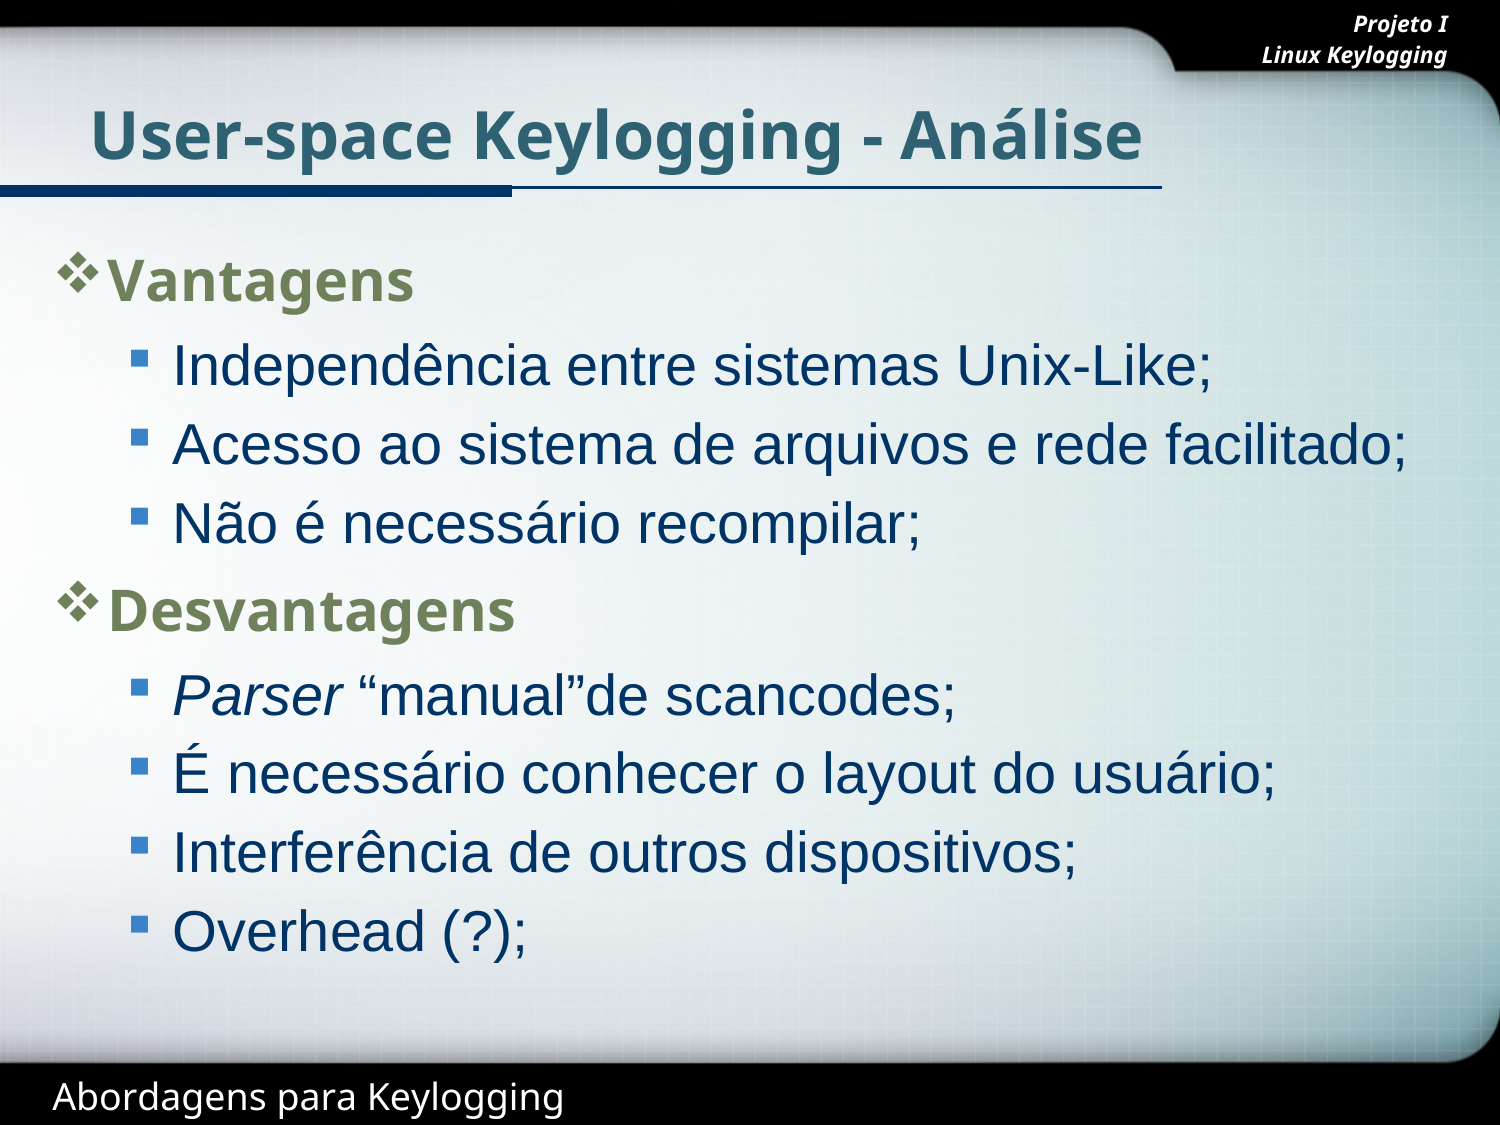

# User-space Keylogging - Análise
Vantagens
Independência entre sistemas Unix-Like;
Acesso ao sistema de arquivos e rede facilitado;
Não é necessário recompilar;
Desvantagens
Parser “manual”de scancodes;
É necessário conhecer o layout do usuário;
Interferência de outros dispositivos;
Overhead (?);
Abordagens para Keylogging